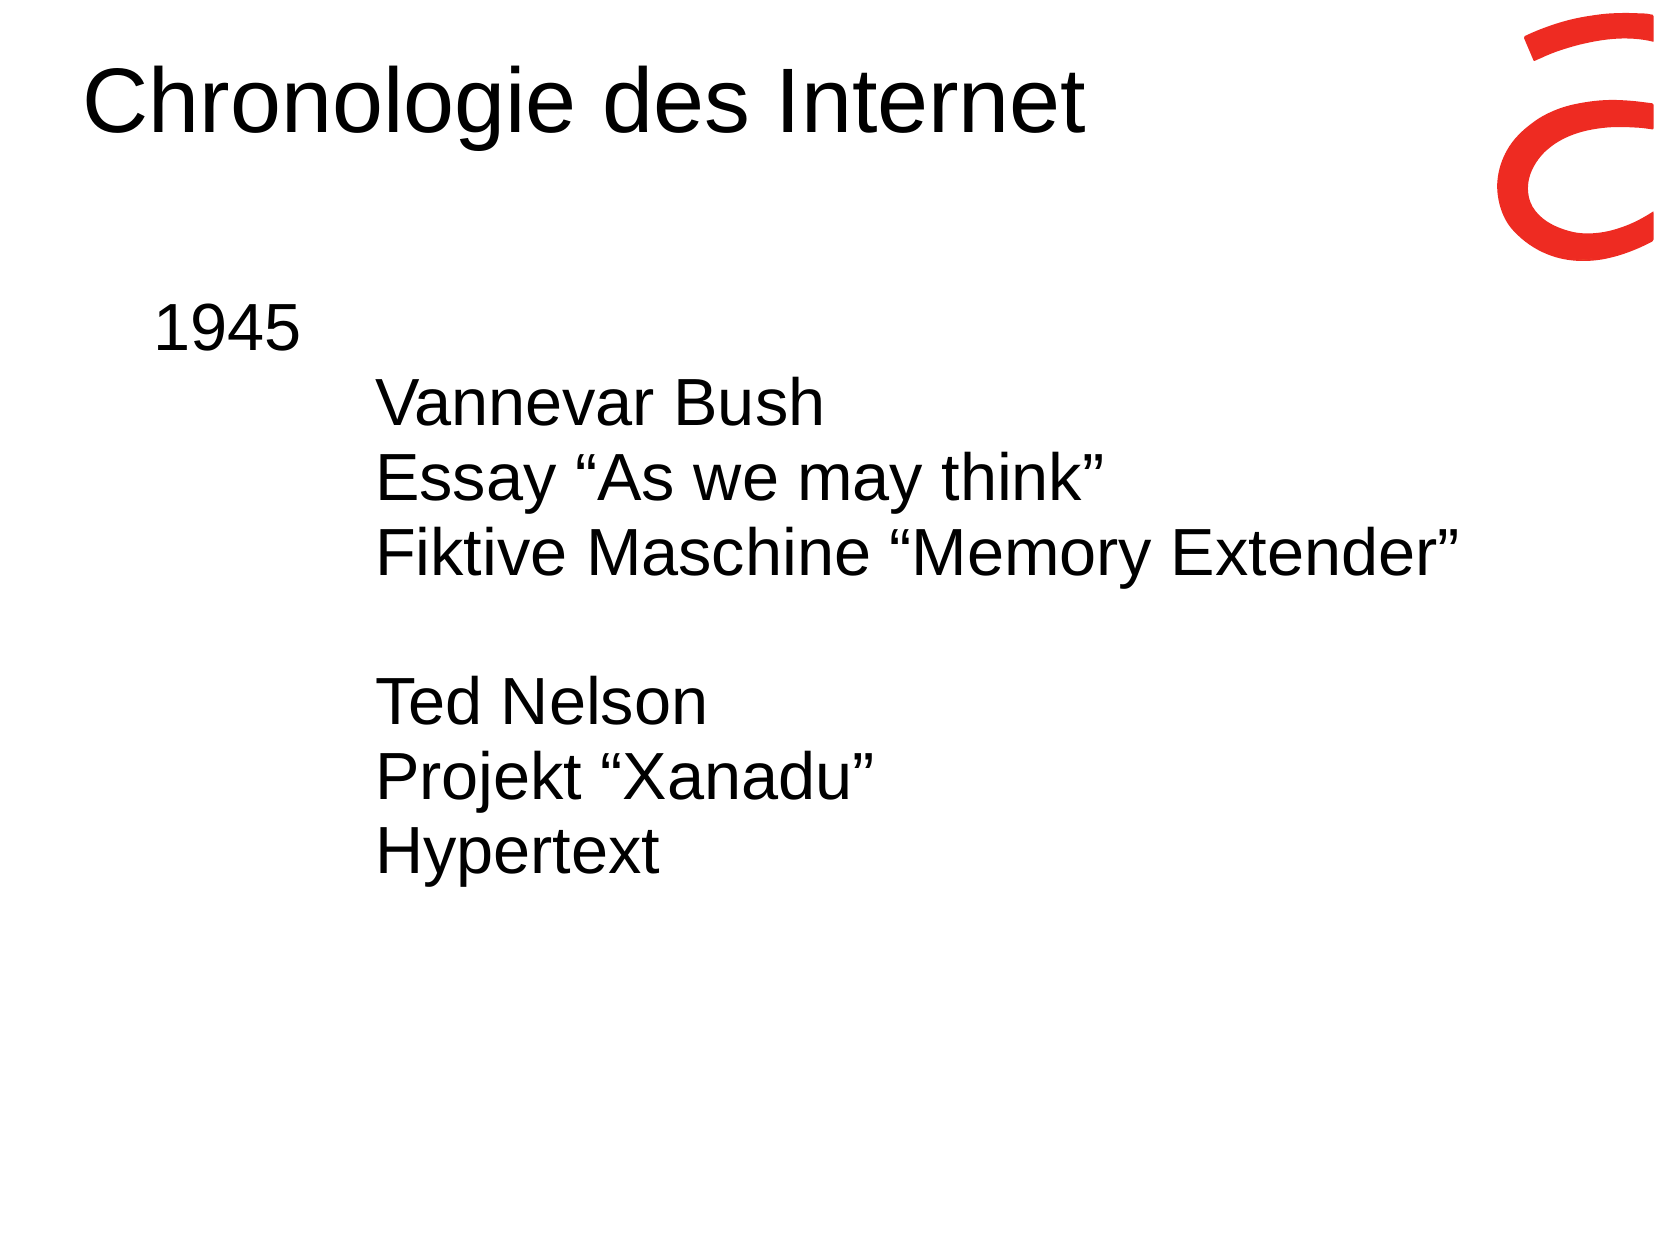

# Chronologie des Internet
1945
			Vannevar Bush
			Essay “As we may think”
			Fiktive Maschine “Memory Extender”
			Ted Nelson
			Projekt “Xanadu”
			Hypertext